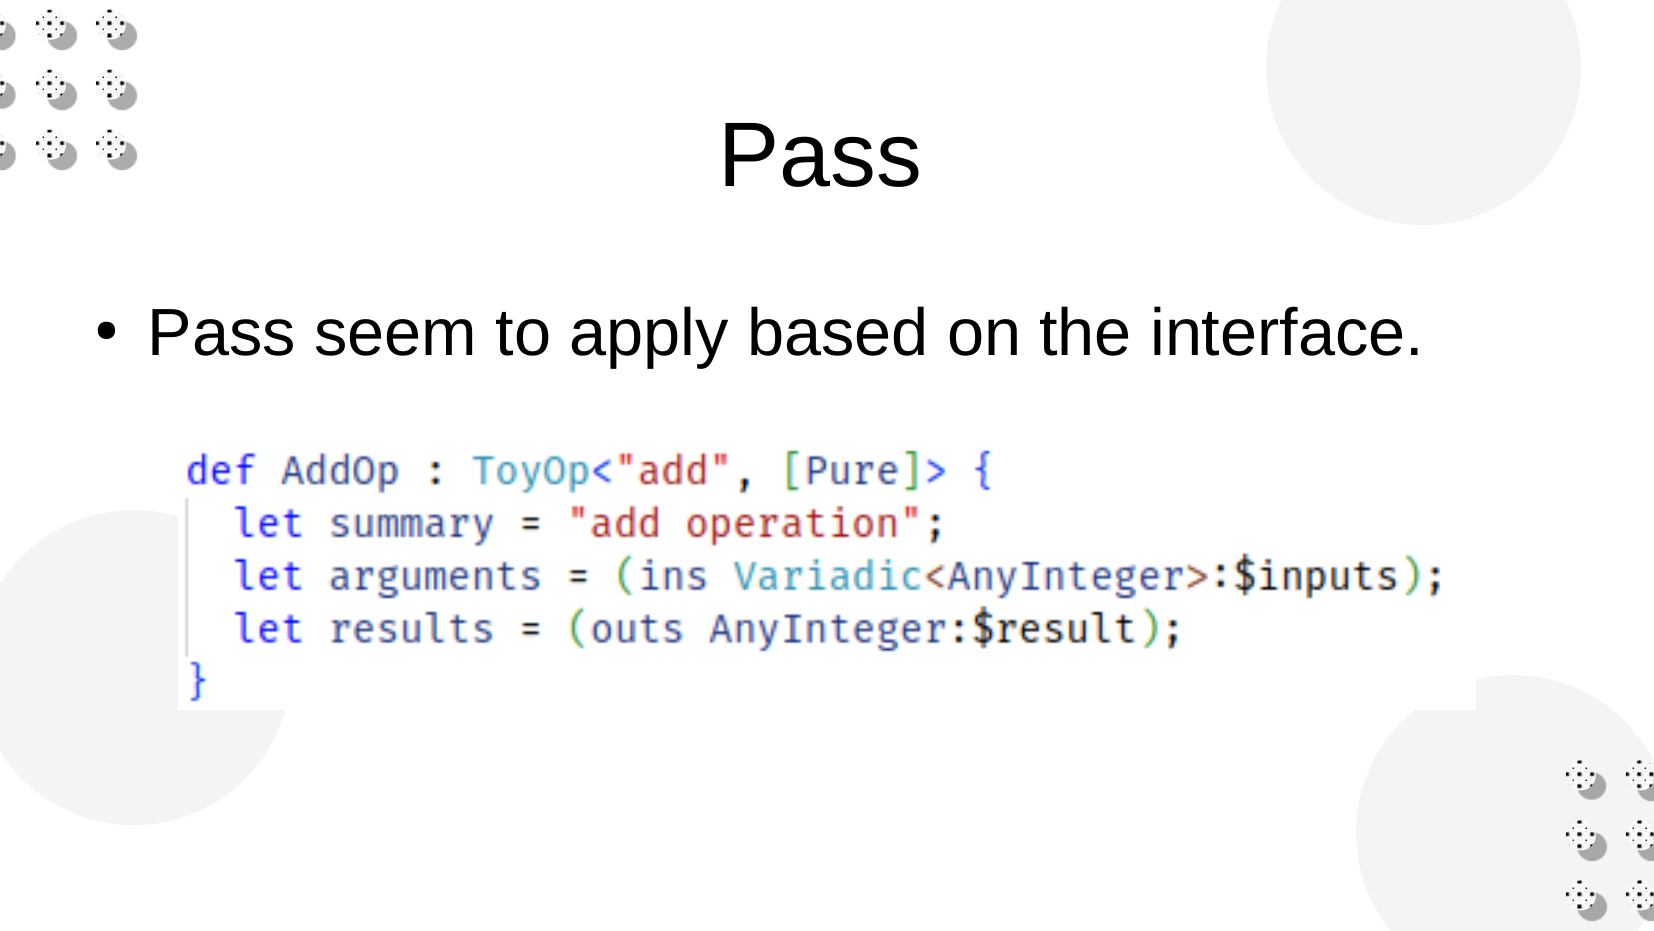

# Pass
Pass seem to apply based on the interface.